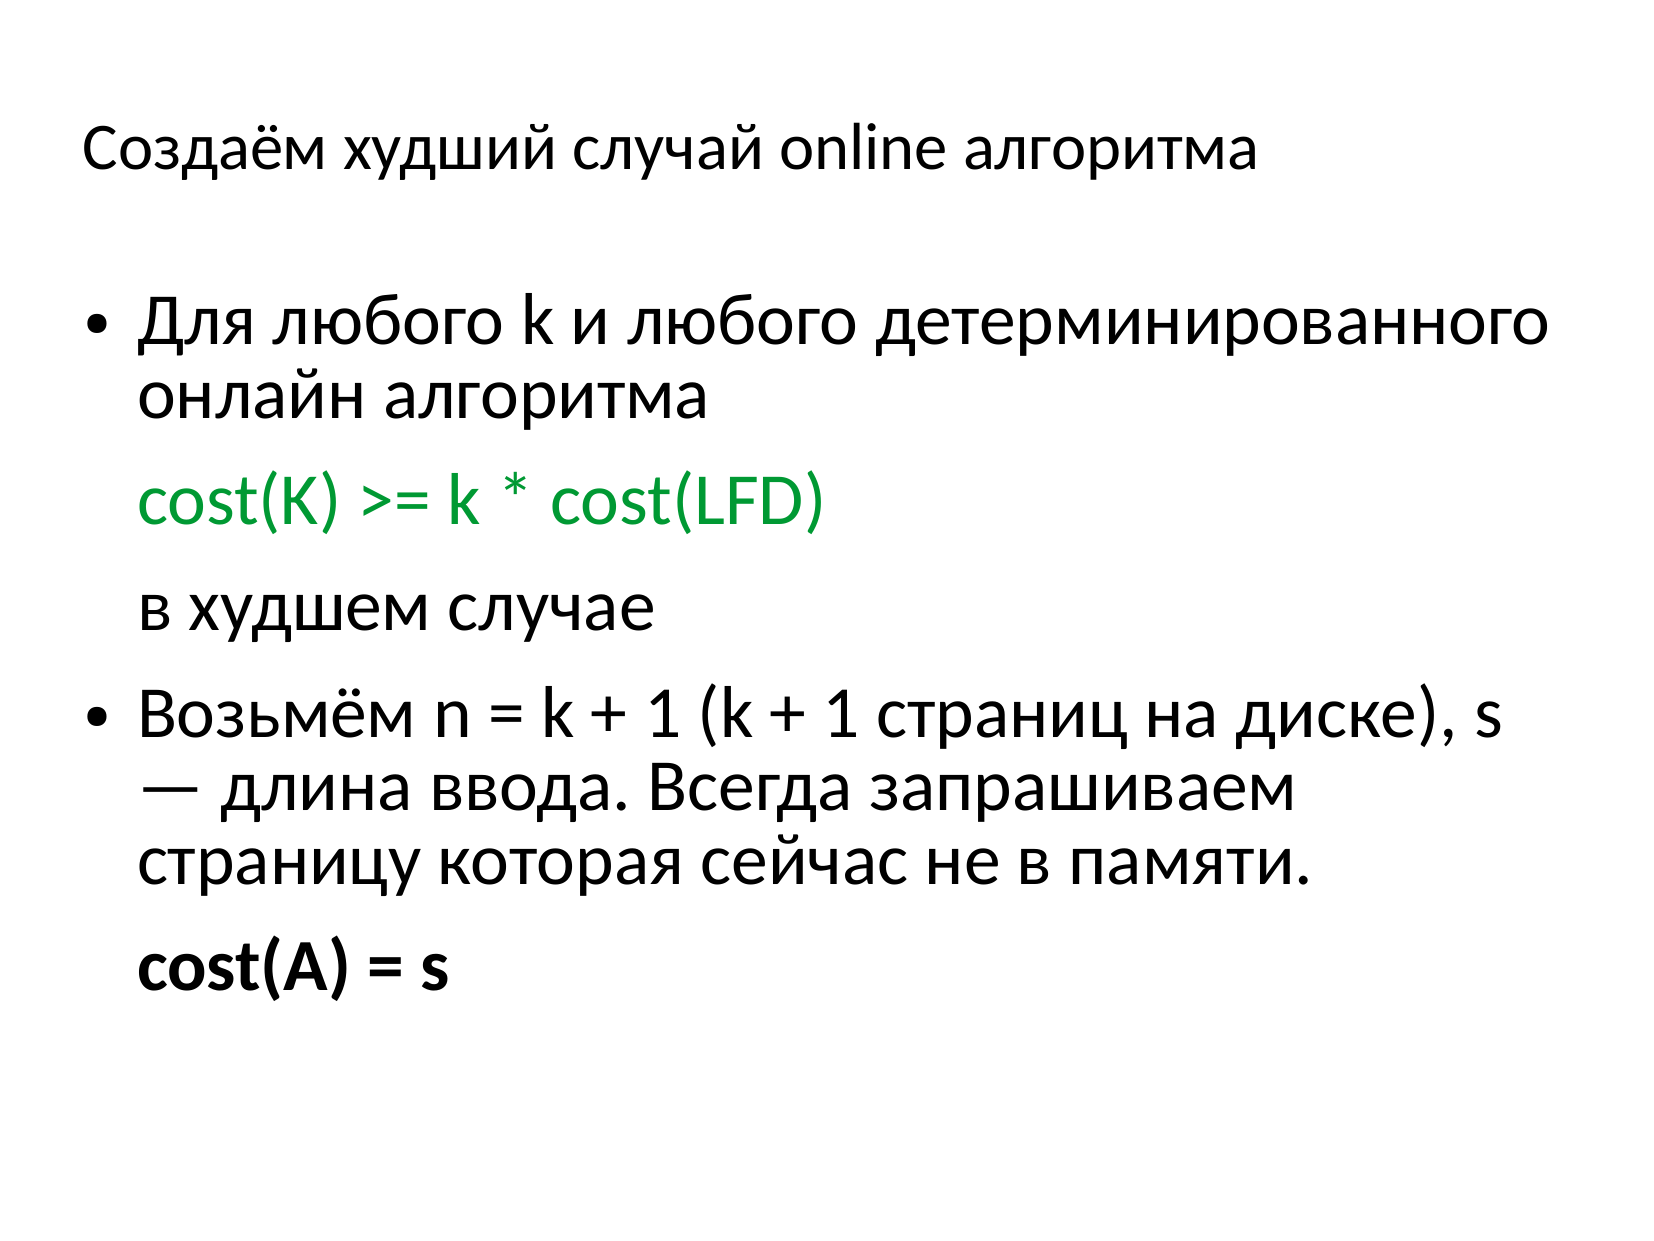

# Создаём худший случай online алгоритма
Для любого k и любого детерминированного онлайн алгоритма
cost(K) >= k * cost(LFD)
в худшем случае
Возьмём n = k + 1 (k + 1 страниц на диске), s — длина ввода. Всегда запрашиваем страницу которая сейчас не в памяти.
cost(A) = s